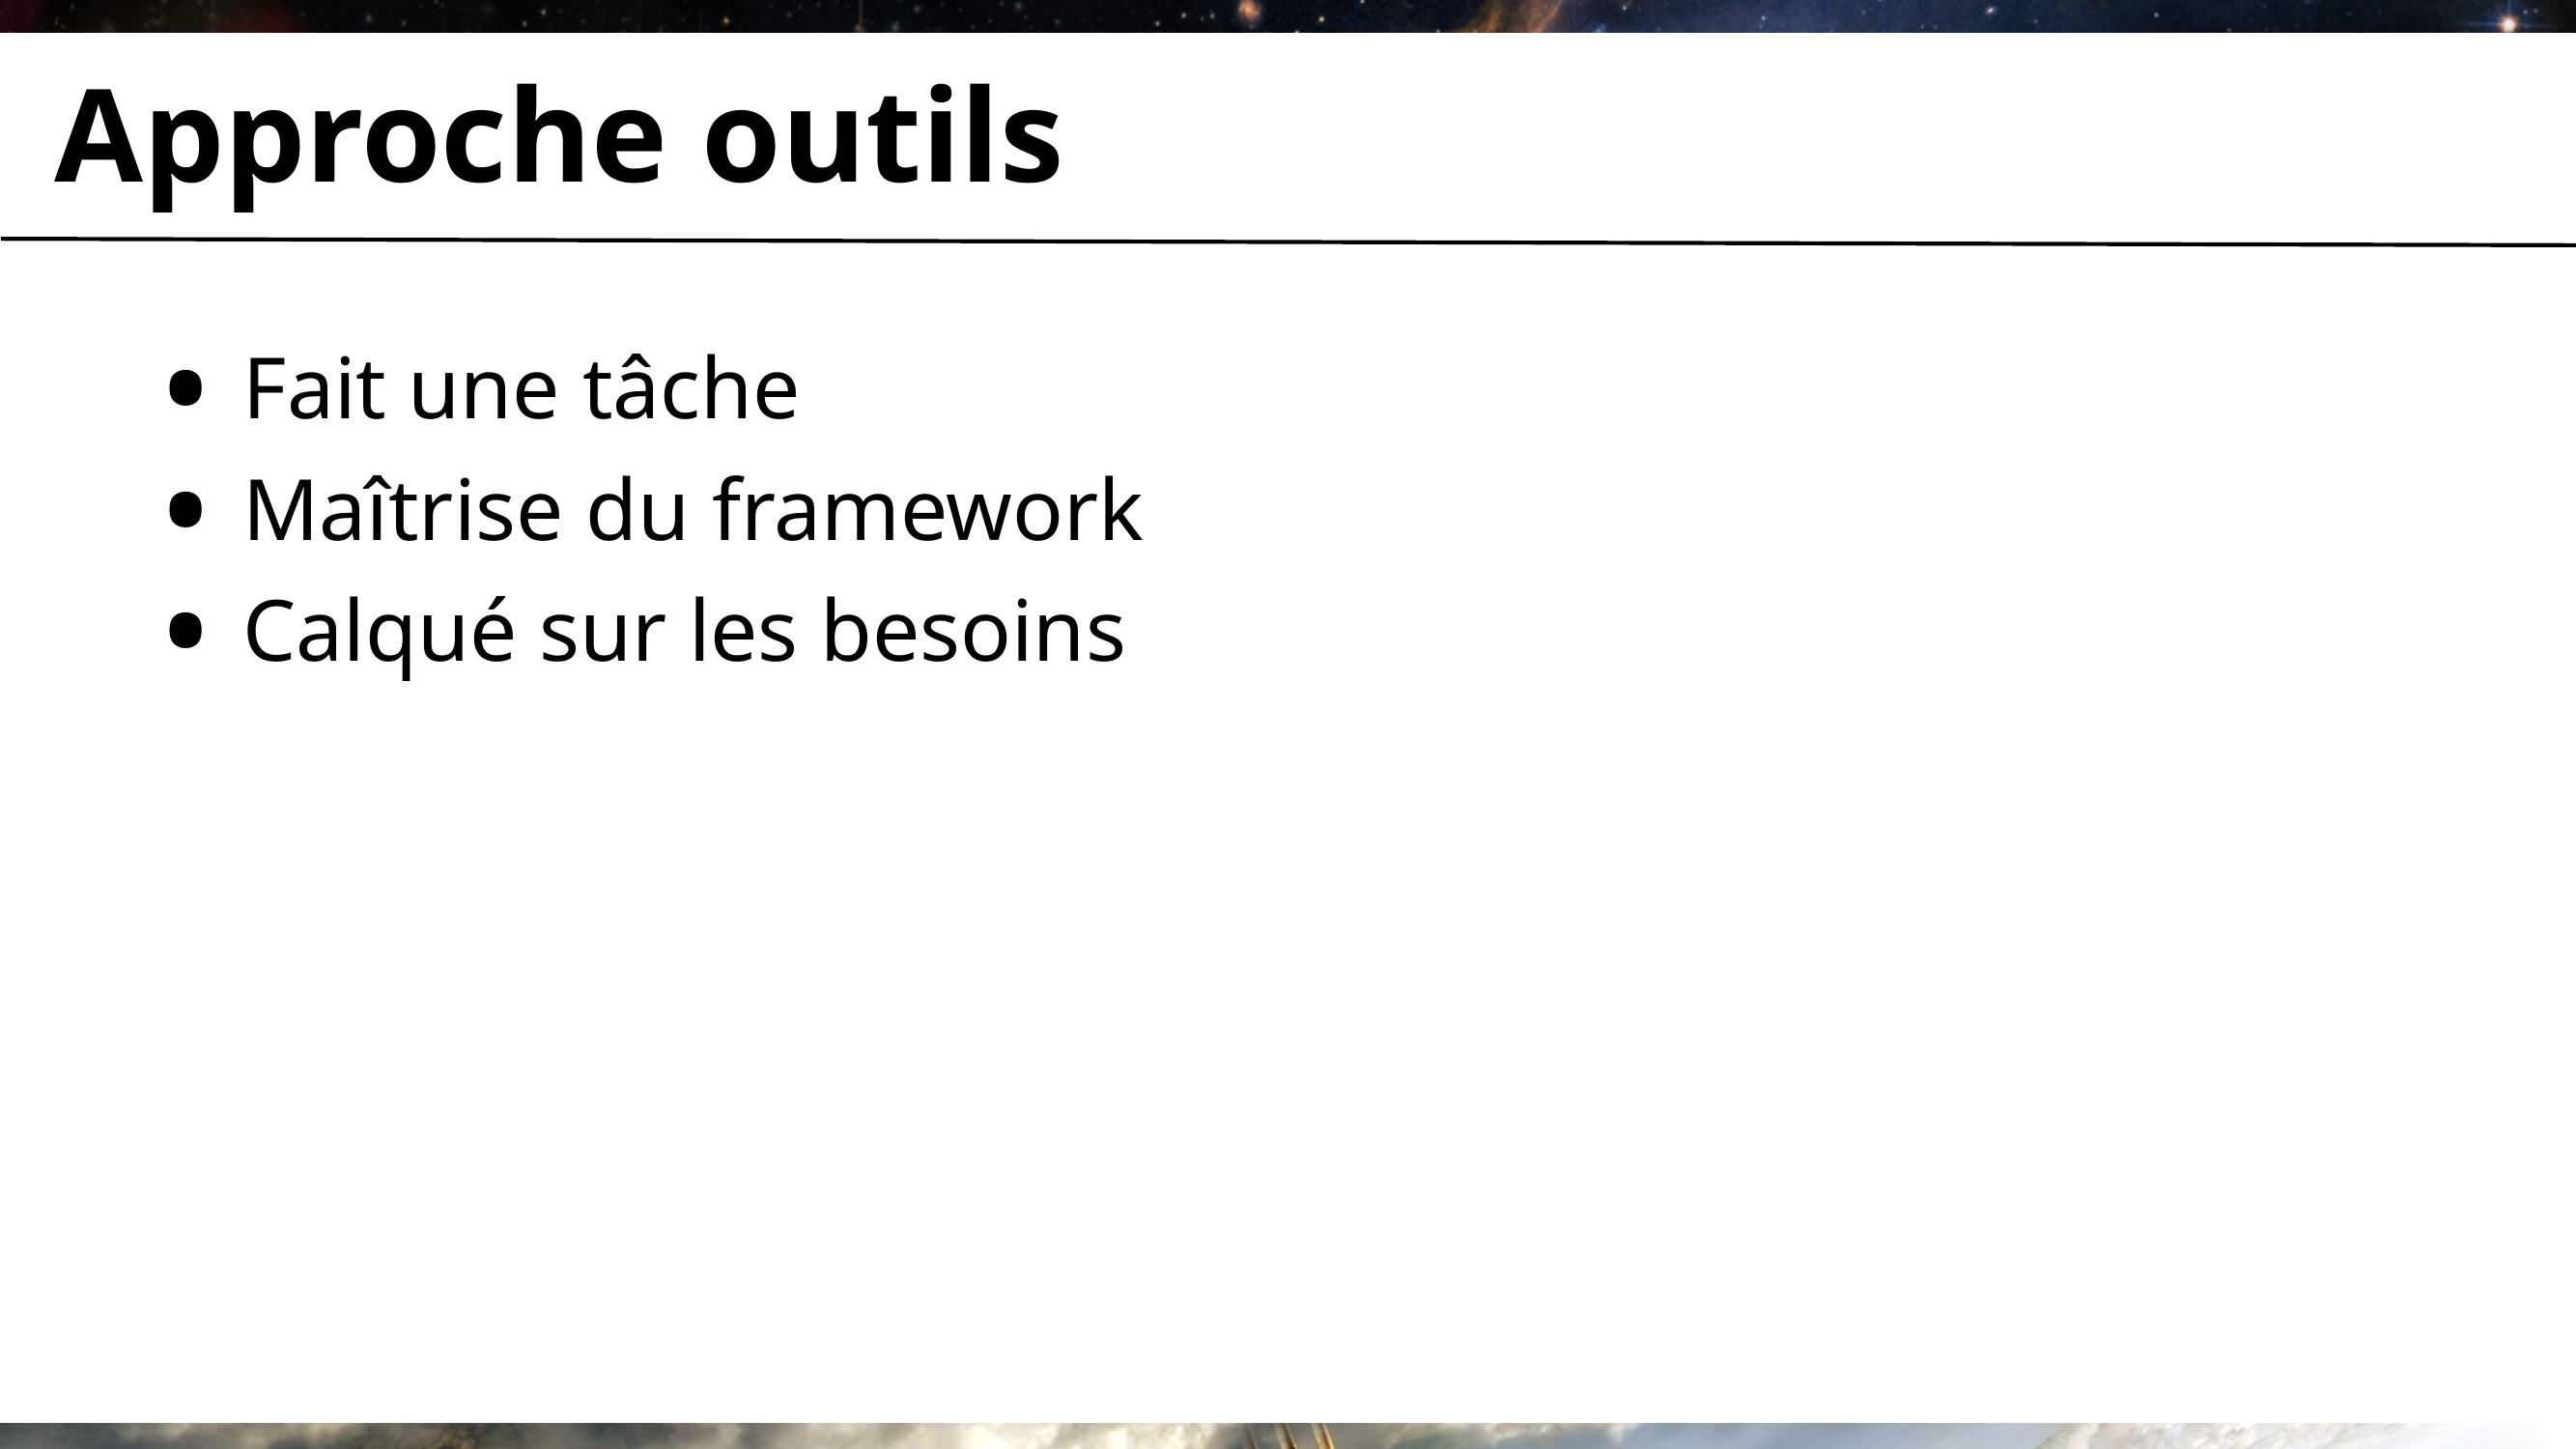

# Approche outils
Fait une tâche
Maîtrise du framework
Calqué sur les besoins